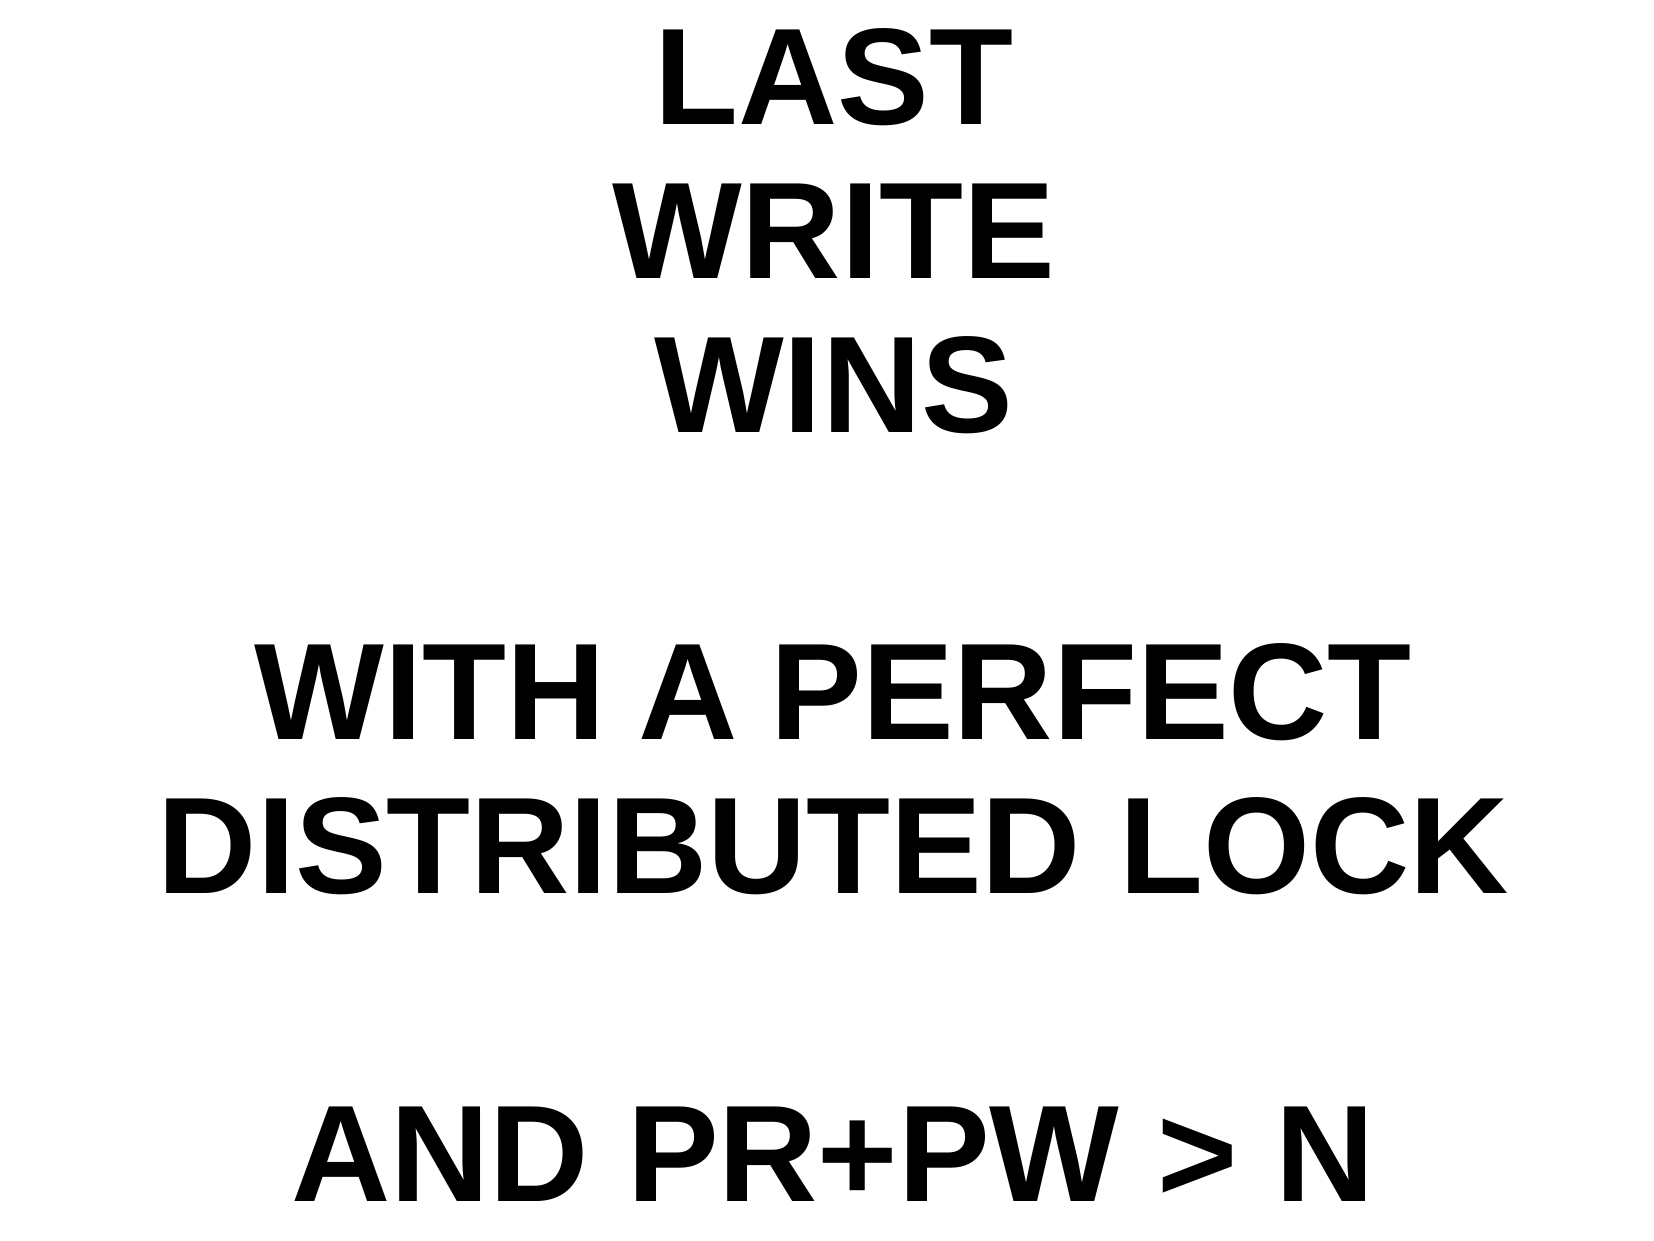

# LAST
WRITE
WINS
WITH A PERFECT DISTRIBUTED LOCK
AND PR+PW > N